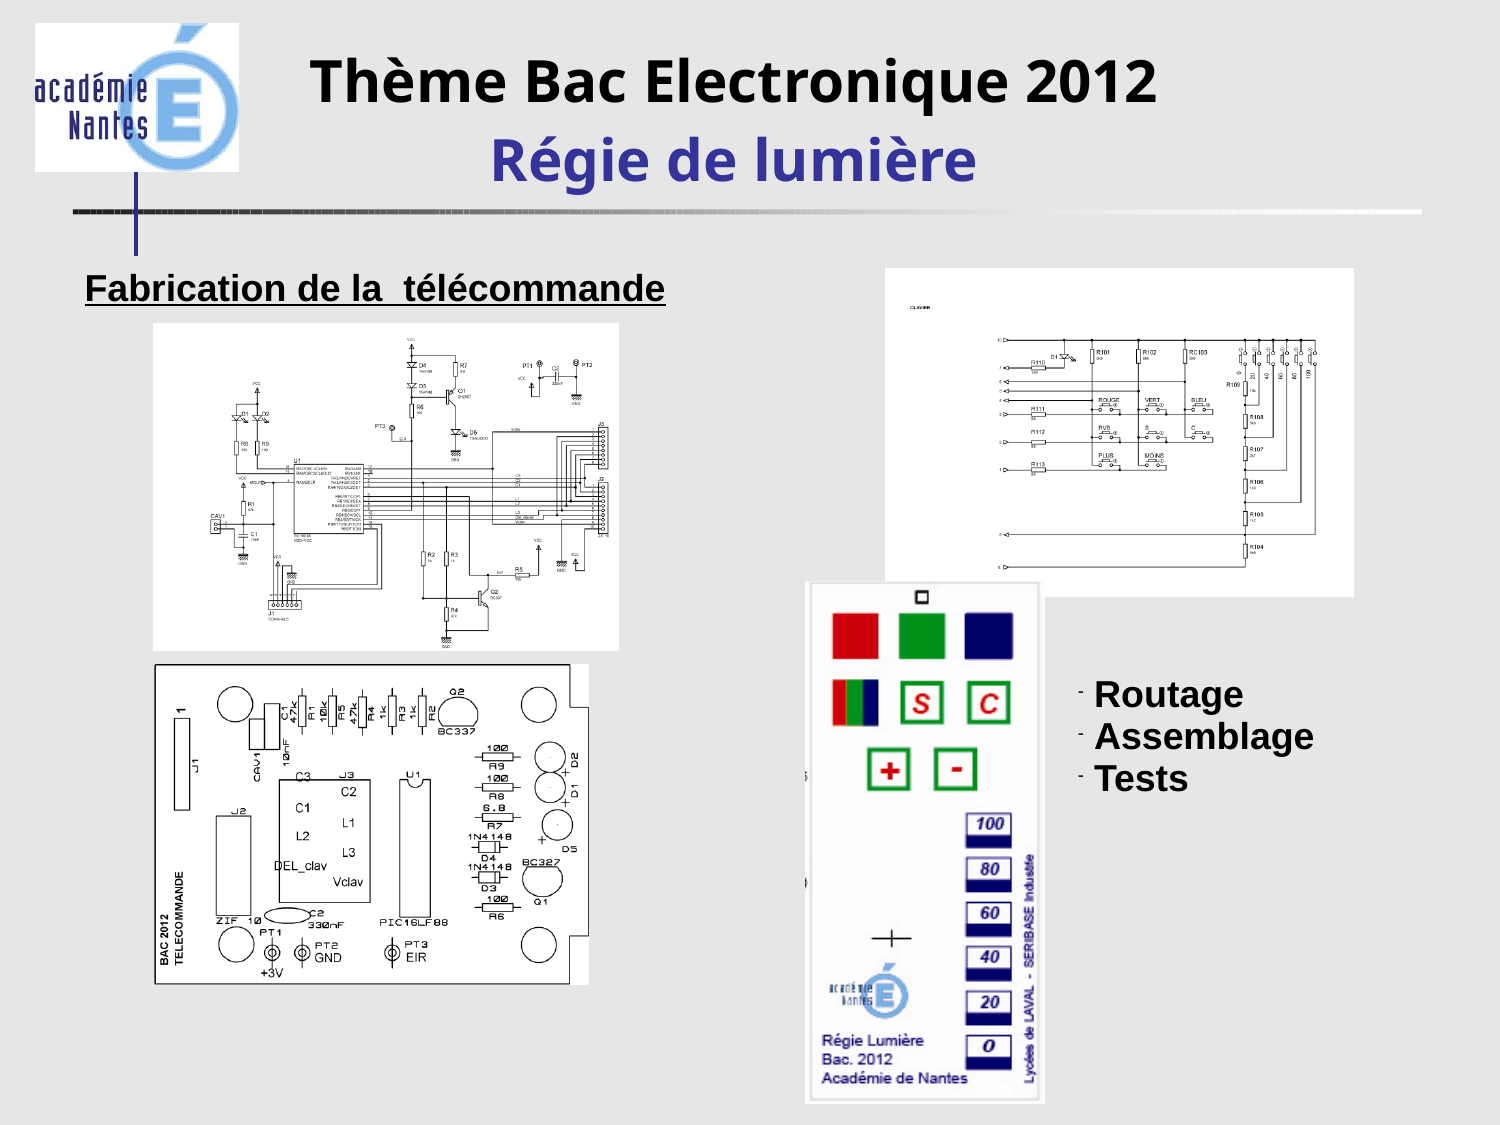

Thème Bac Electronique 2012
Régie de lumière
Fabrication de la télécommande
 Routage
 Assemblage
 Tests